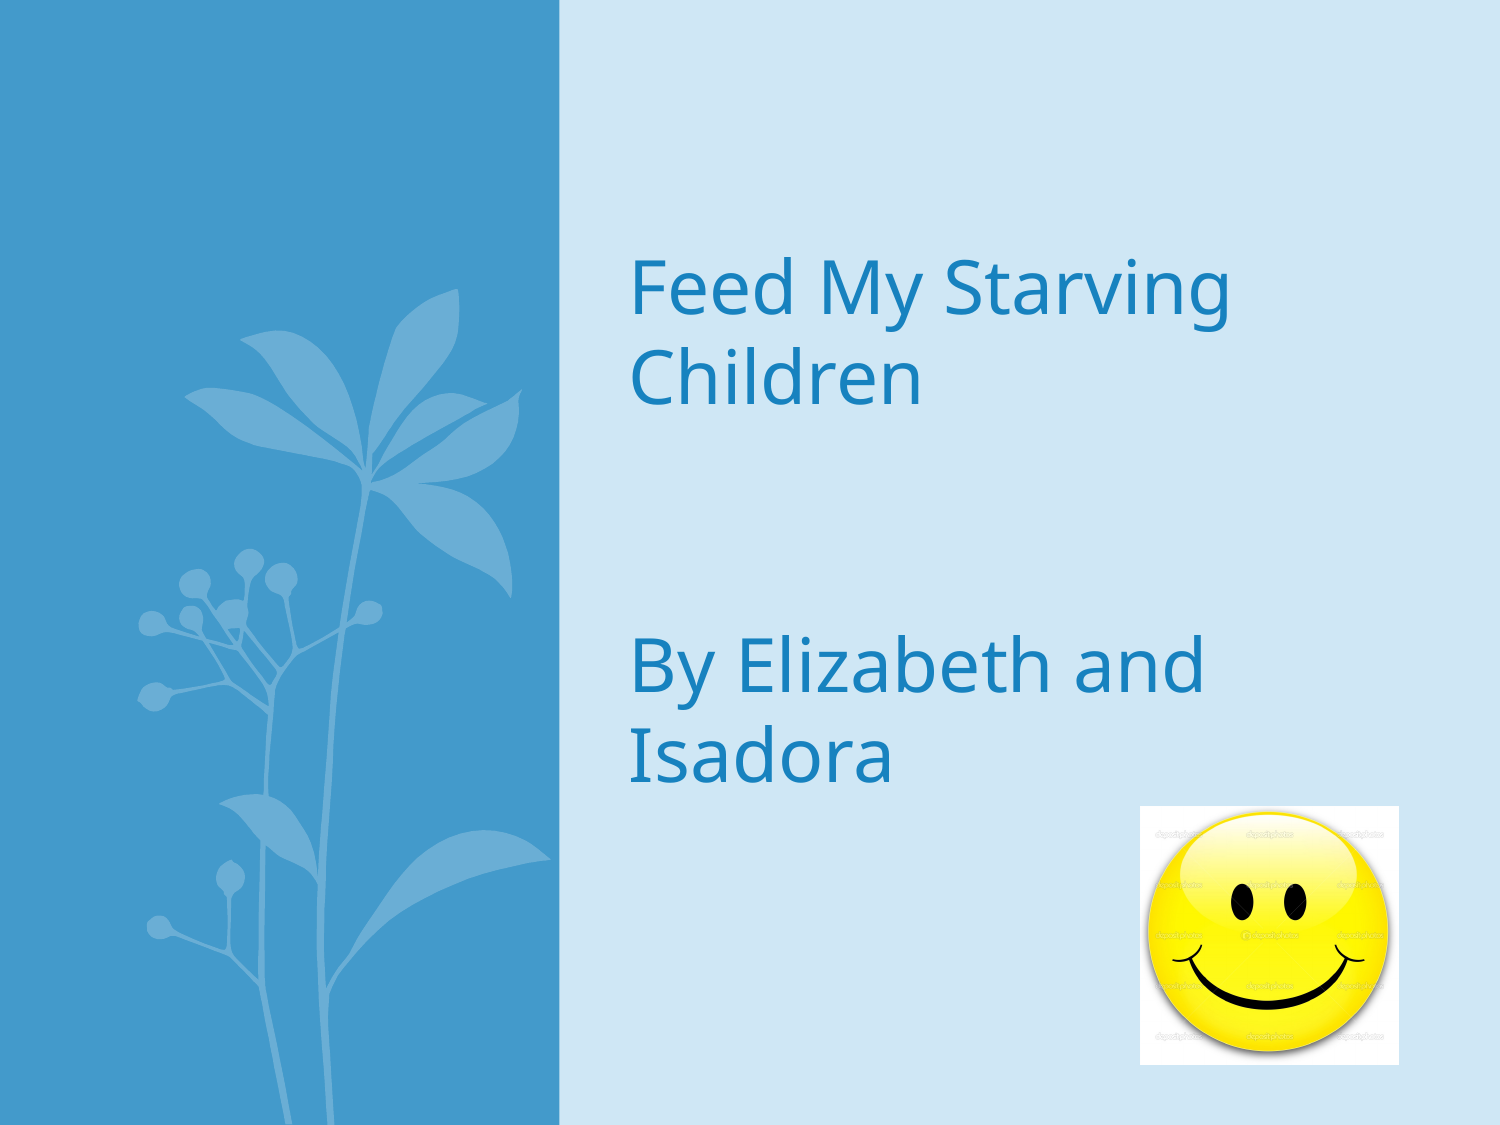

Feed My Starving Children
# By Elizabeth and Isadora